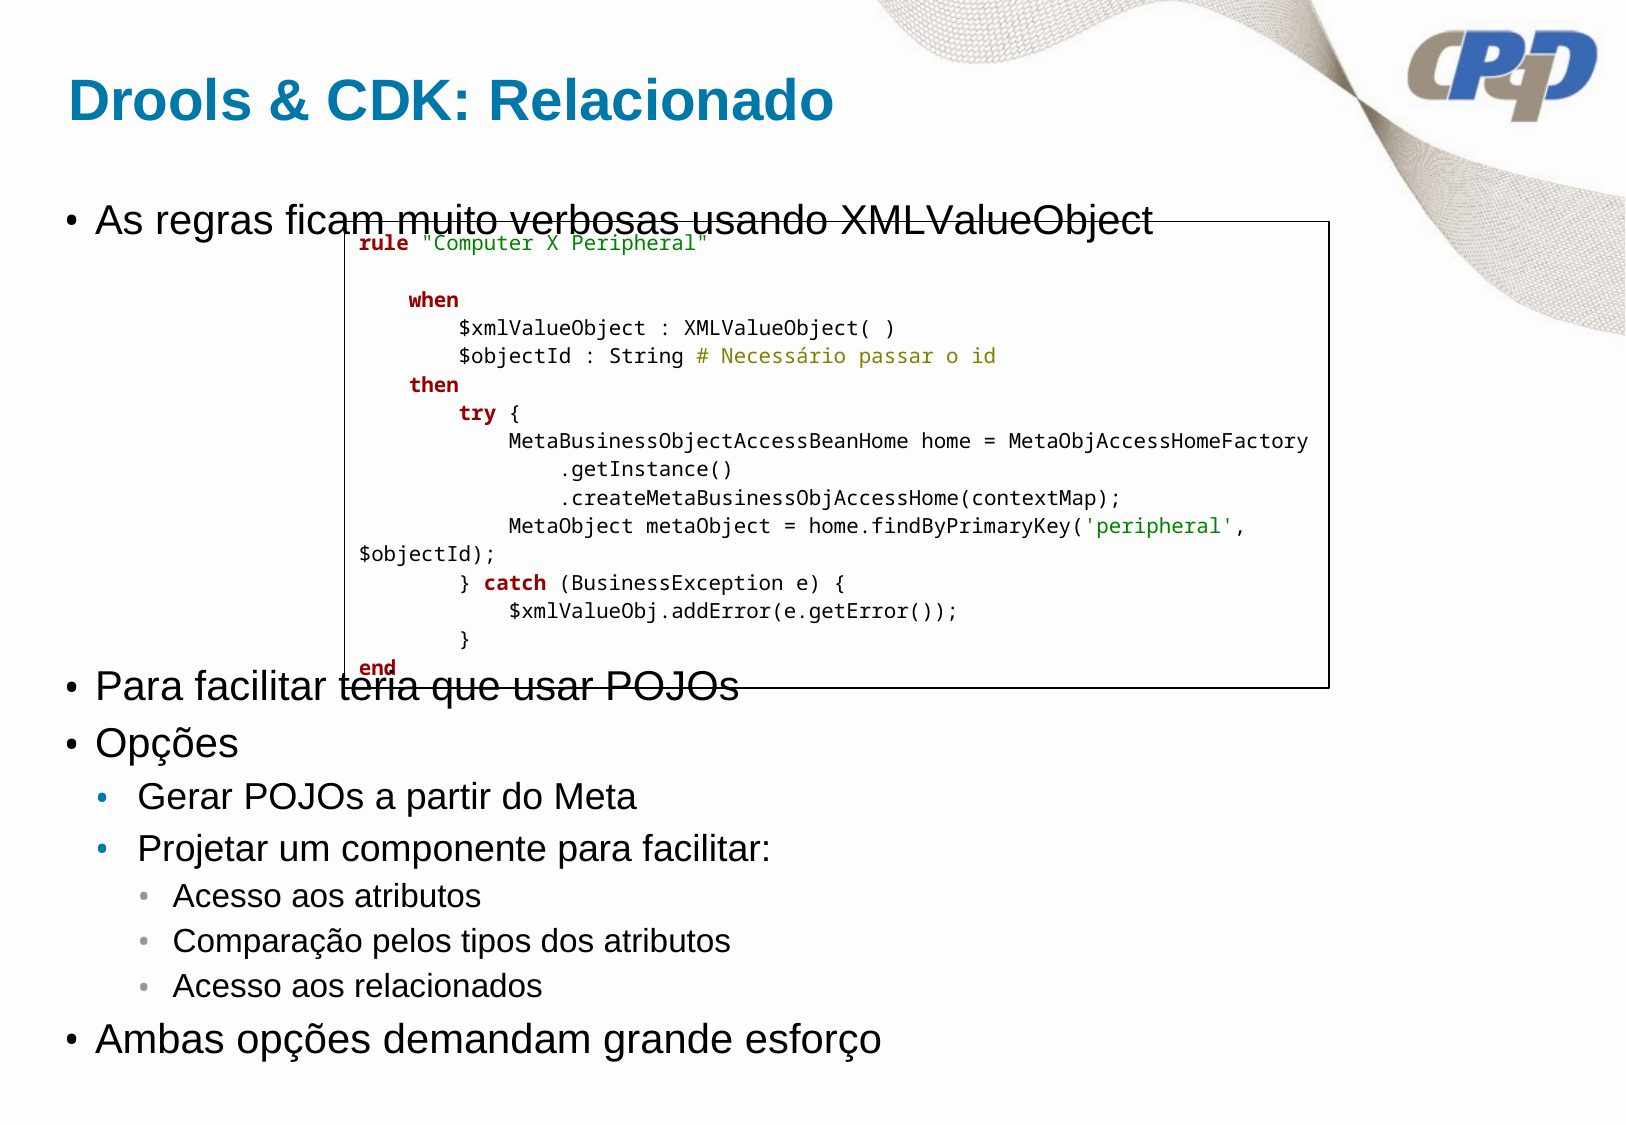

# Drools & CDK: Relacionado
As regras ficam muito verbosas usando XMLValueObject
rule "Computer X Peripheral"
 when
 $xmlValueObject : XMLValueObject( )
 $objectId : String # Necessário passar o id
 then
 try {
 MetaBusinessObjectAccessBeanHome home = MetaObjAccessHomeFactory
 .getInstance()
 .createMetaBusinessObjAccessHome(contextMap);
 MetaObject metaObject = home.findByPrimaryKey('peripheral', $objectId);
 } catch (BusinessException e) {
 $xmlValueObj.addError(e.getError());
 }
end
Para facilitar teria que usar POJOs
Opções
Gerar POJOs a partir do Meta
Projetar um componente para facilitar:
Acesso aos atributos
Comparação pelos tipos dos atributos
Acesso aos relacionados
Ambas opções demandam grande esforço